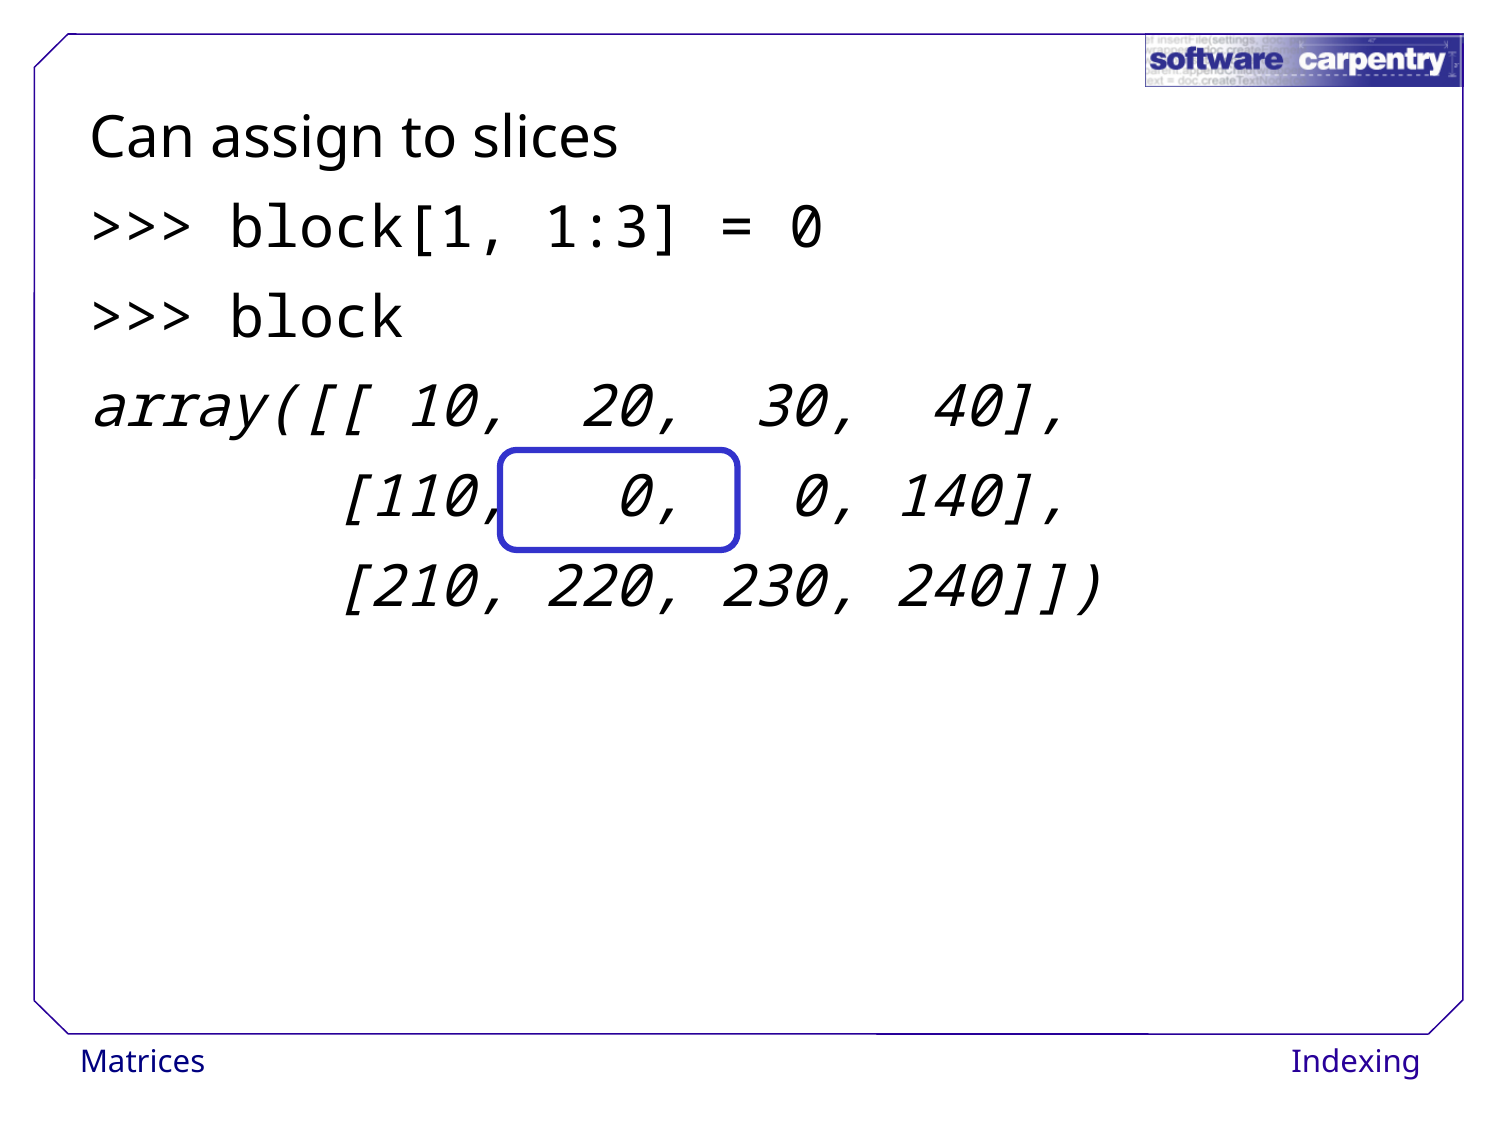

# Can assign to slices
>>> block[1, 1:3] = 0
>>> block
array([[ 10, 20, 30, 40],
 [110, 0, 0, 140],
 [210, 220, 230, 240]])